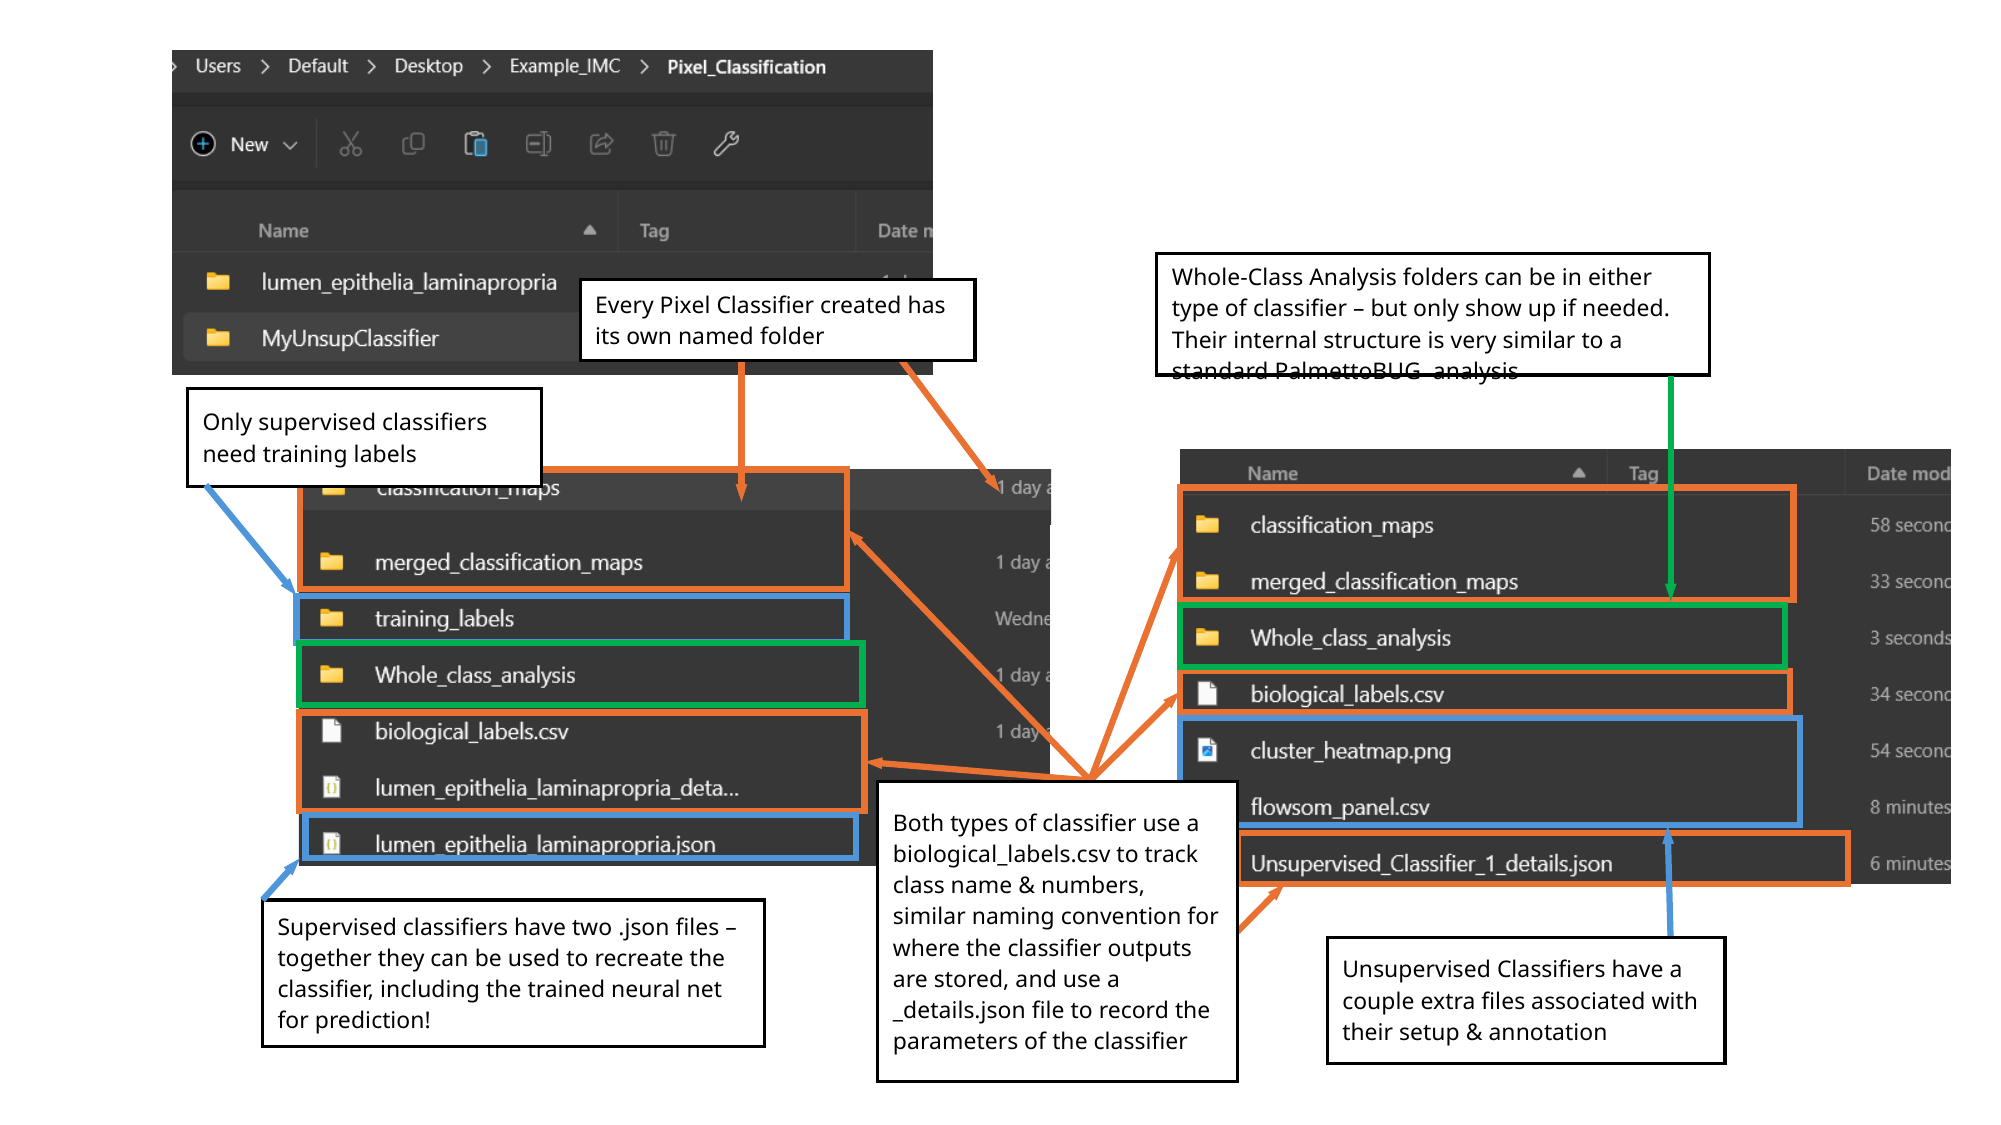

Whole-Class Analysis folders can be in either type of classifier – but only show up if needed. Their internal structure is very similar to a standard PalmettoBUG analysis
Every Pixel Classifier created has its own named folder
Only supervised classifiers need training labels
Both types of classifier use a biological_labels.csv to track class name & numbers, similar naming convention for where the classifier outputs are stored, and use a _details.json file to record the parameters of the classifier
Supervised classifiers have two .json files – together they can be used to recreate the classifier, including the trained neural net for prediction!
Unsupervised Classifiers have a couple extra files associated with their setup & annotation